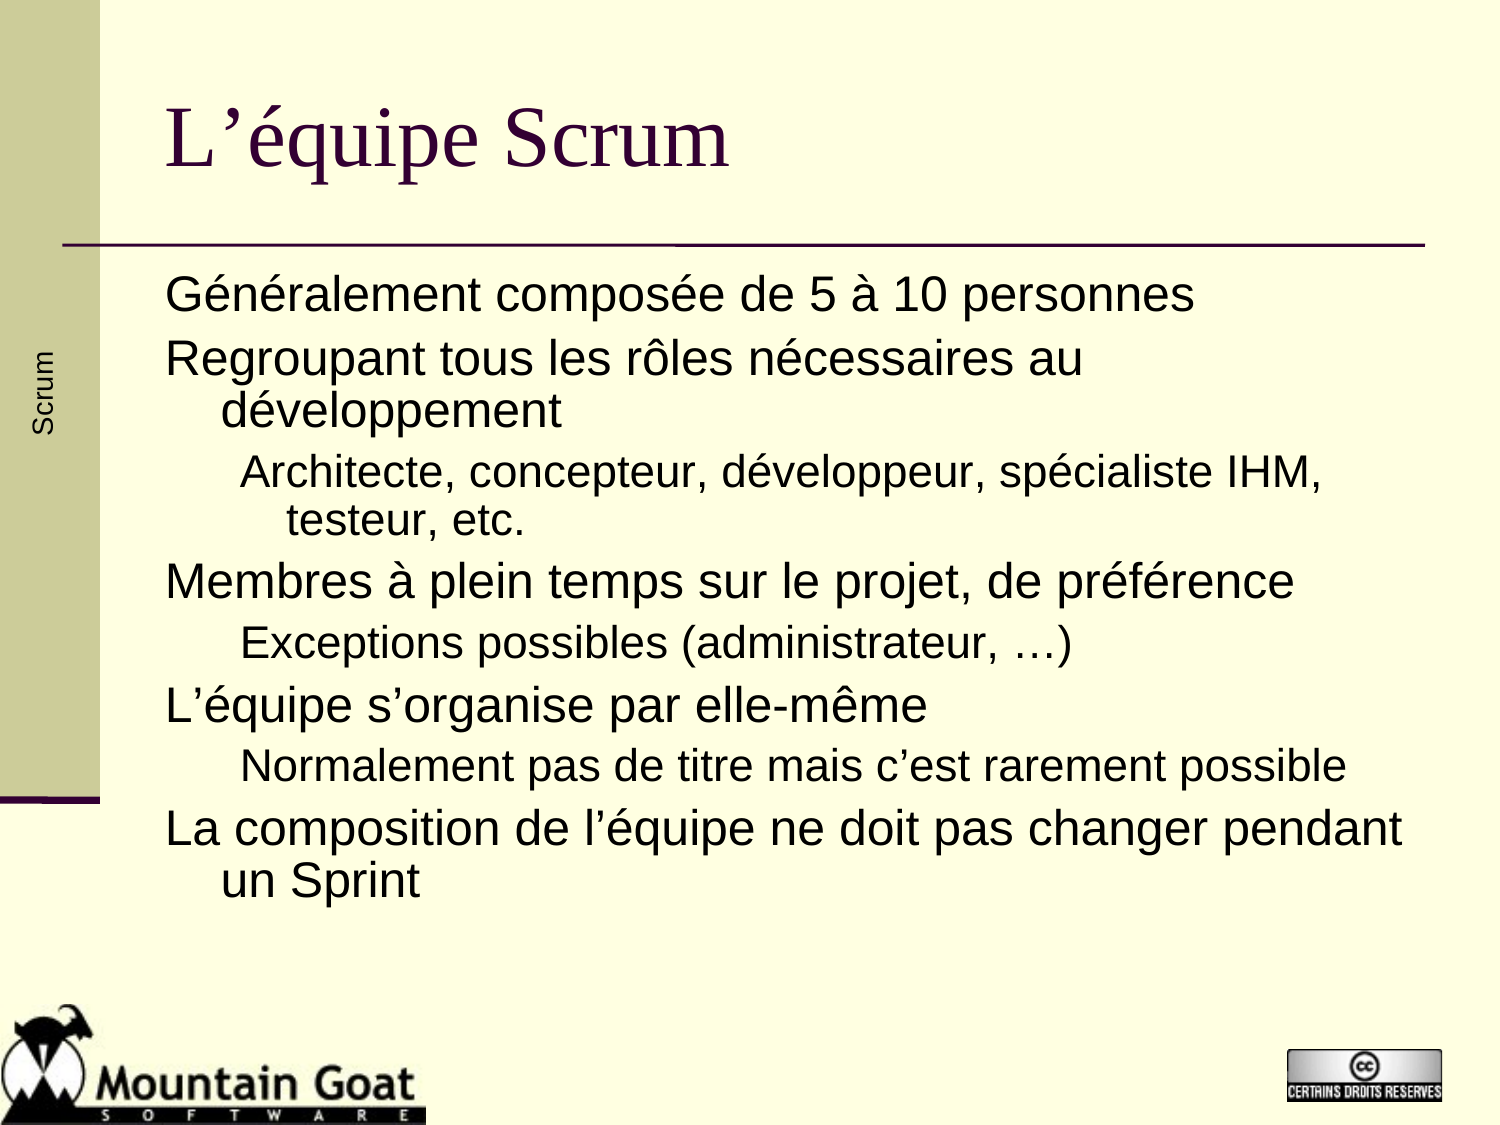

# L’équipe Scrum
Généralement composée de 5 à 10 personnes
Regroupant tous les rôles nécessaires au développement
Architecte, concepteur, développeur, spécialiste IHM, testeur, etc.
Membres à plein temps sur le projet, de préférence
Exceptions possibles (administrateur, …)
L’équipe s’organise par elle-même
Normalement pas de titre mais c’est rarement possible
La composition de l’équipe ne doit pas changer pendant un Sprint
Scrum